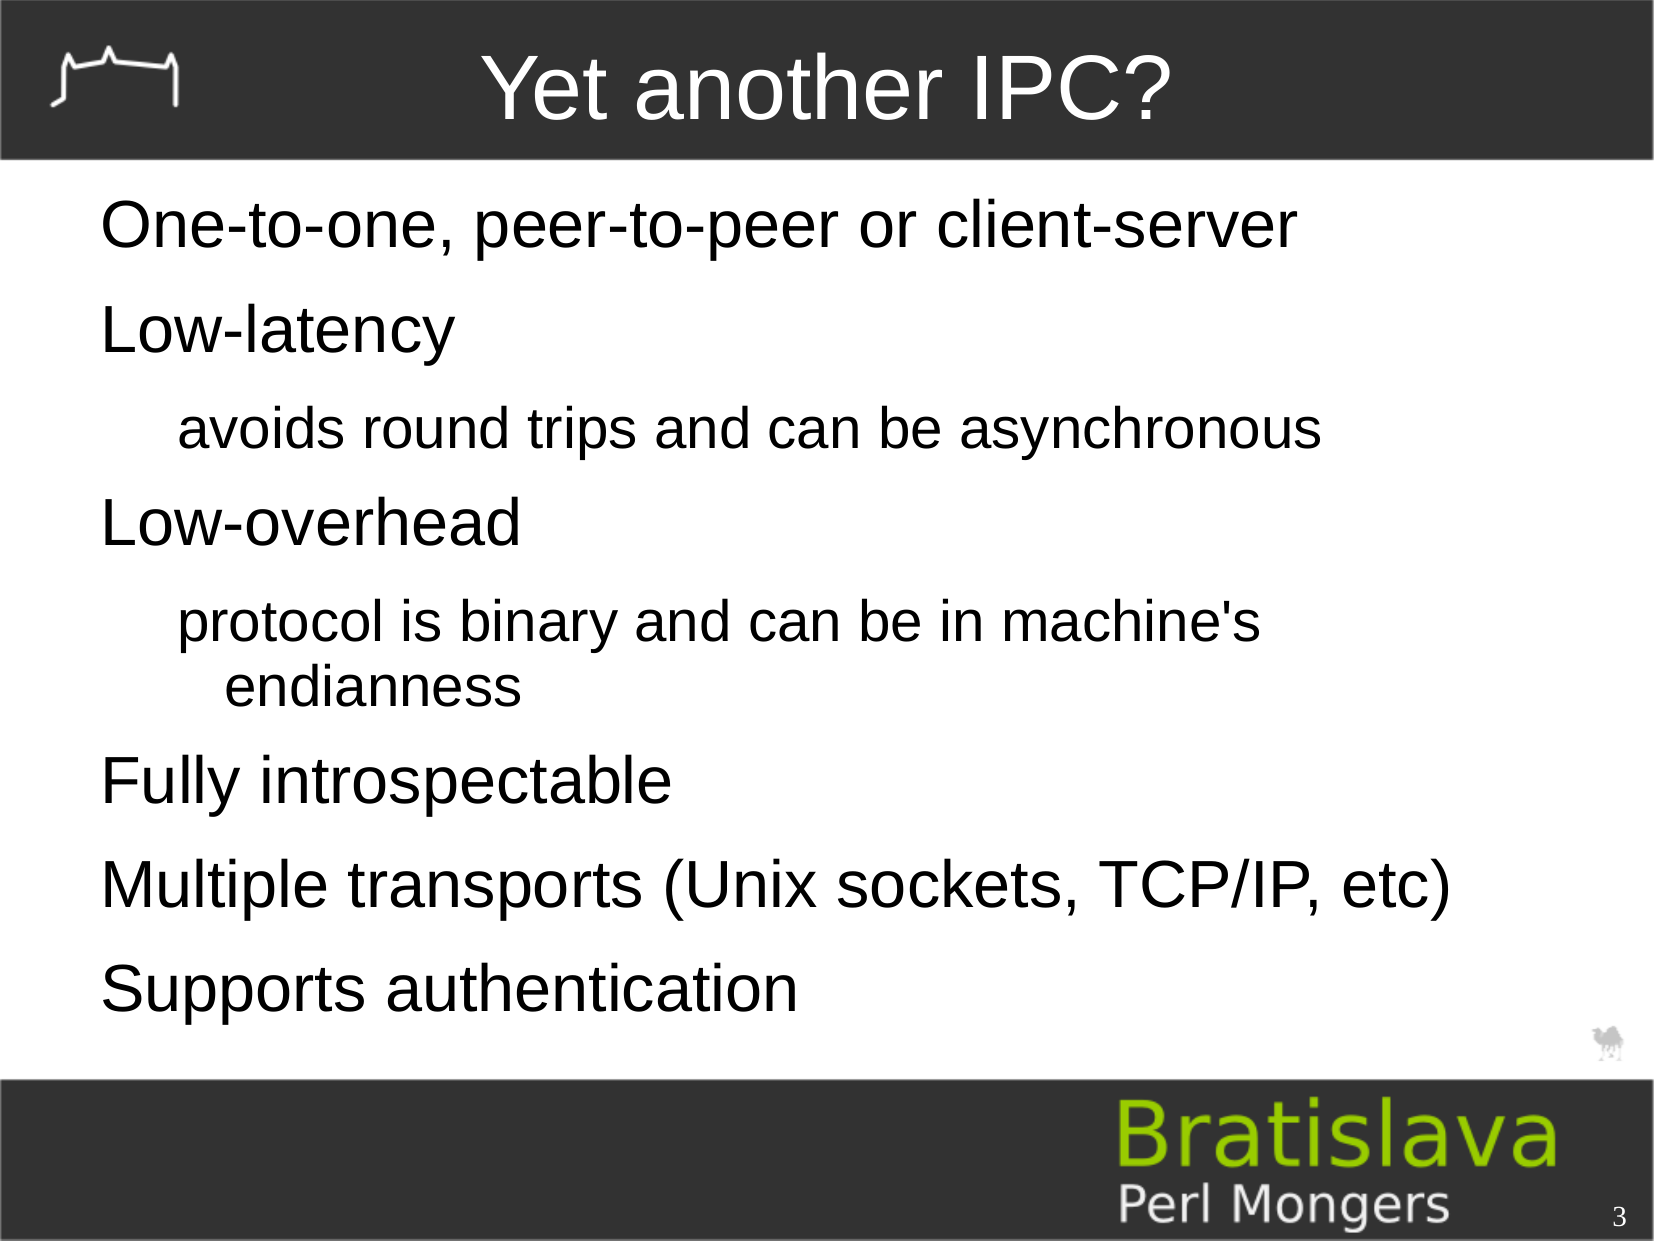

# Yet another IPC?
One-to-one, peer-to-peer or client-server
Low-latency
avoids round trips and can be asynchronous
Low-overhead
protocol is binary and can be in machine's endianness
Fully introspectable
Multiple transports (Unix sockets, TCP/IP, etc)
Supports authentication
3